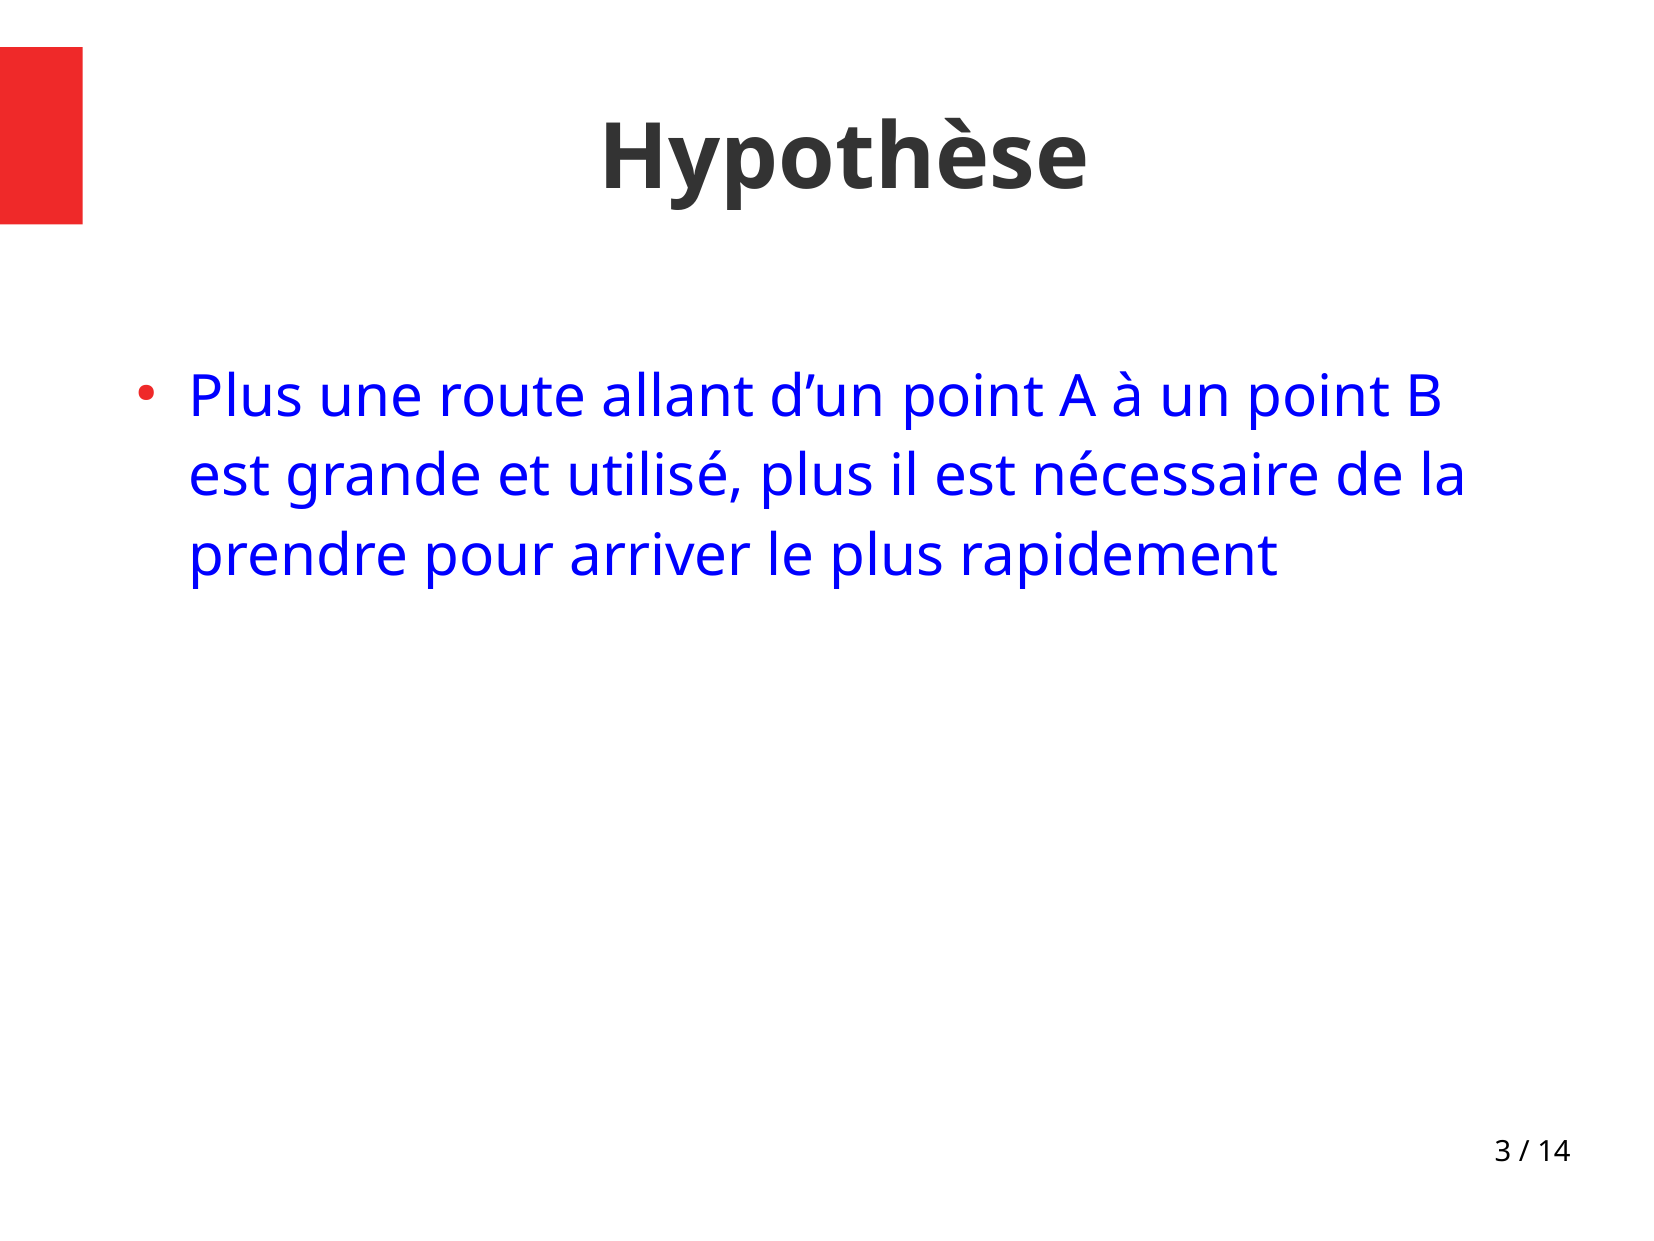

# Hypothèse
Plus une route allant d’un point A à un point B est grande et utilisé, plus il est nécessaire de la prendre pour arriver le plus rapidement
3